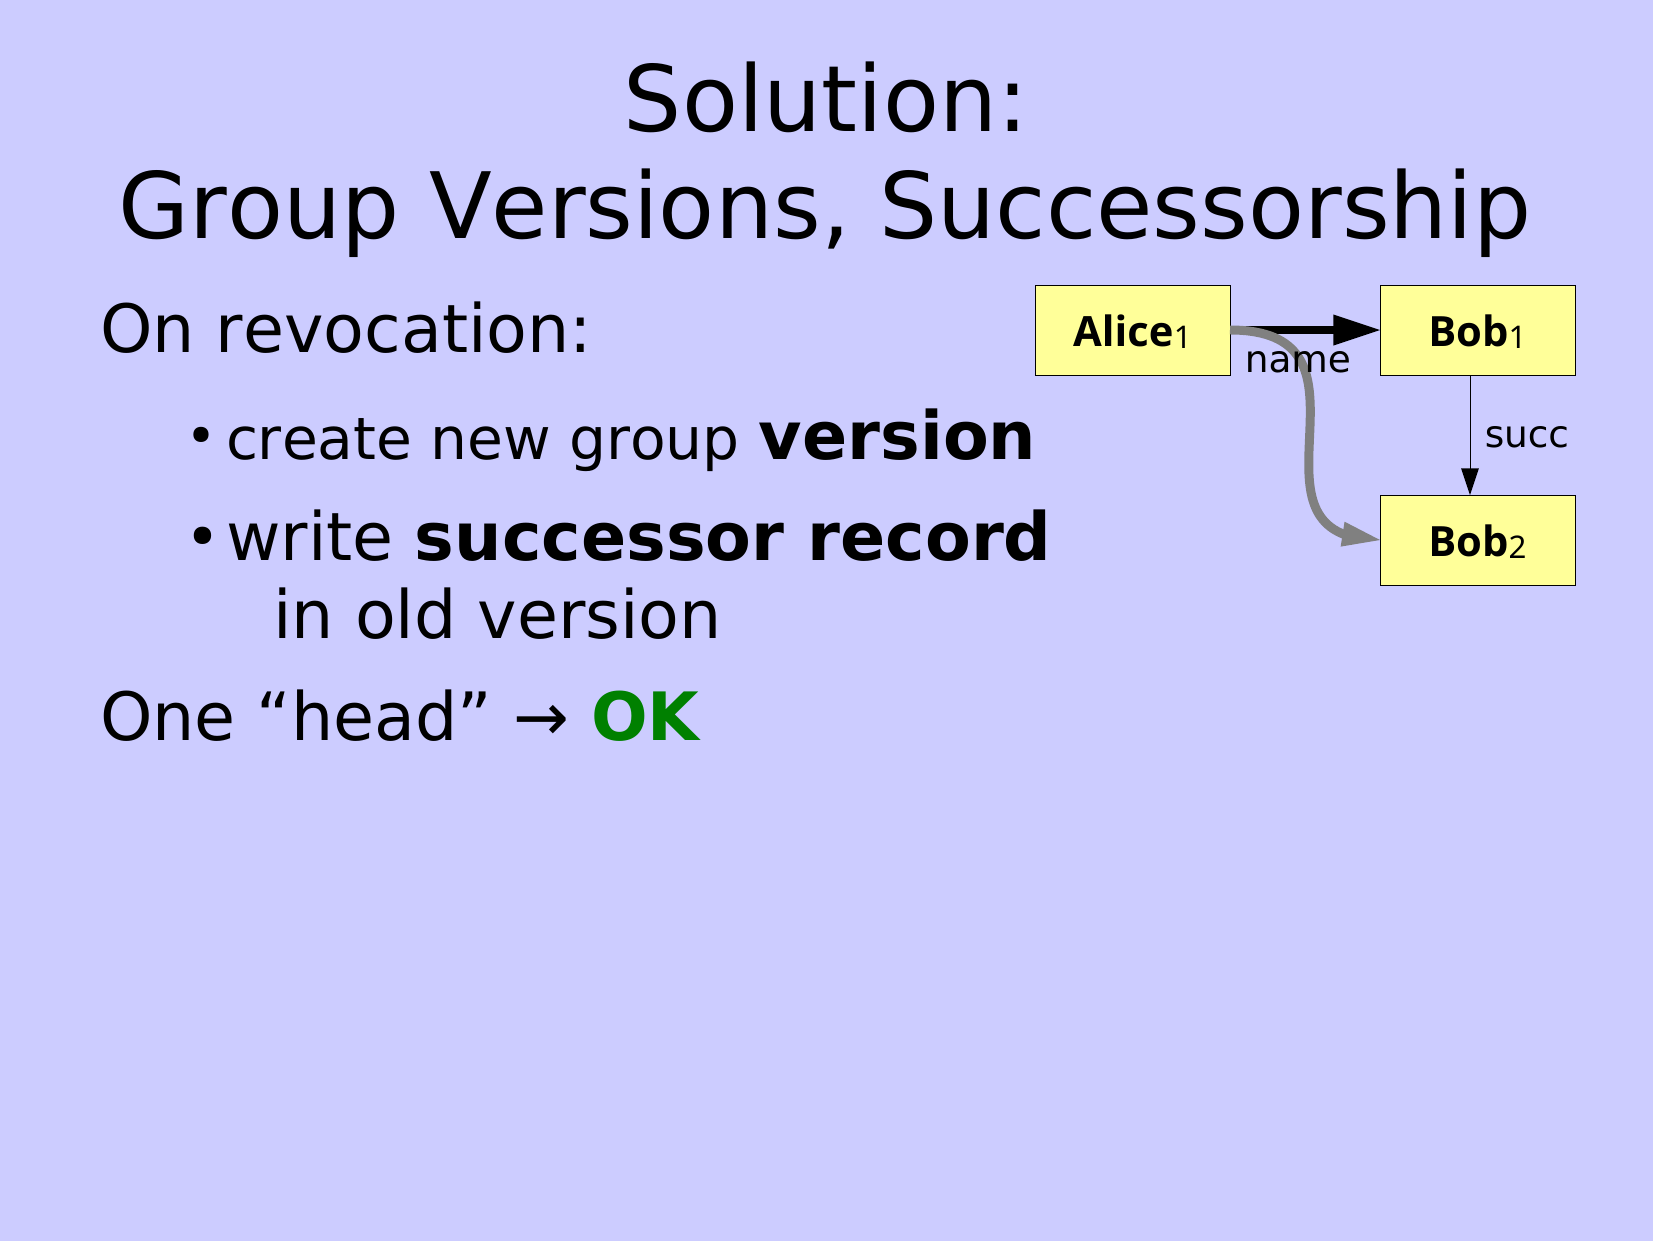

# Solution: Group Versions, Successorship
Alice1
Bob1
On revocation:
create new group version
write successor record
in old version
One “head” → OK
name
succ
Bob2